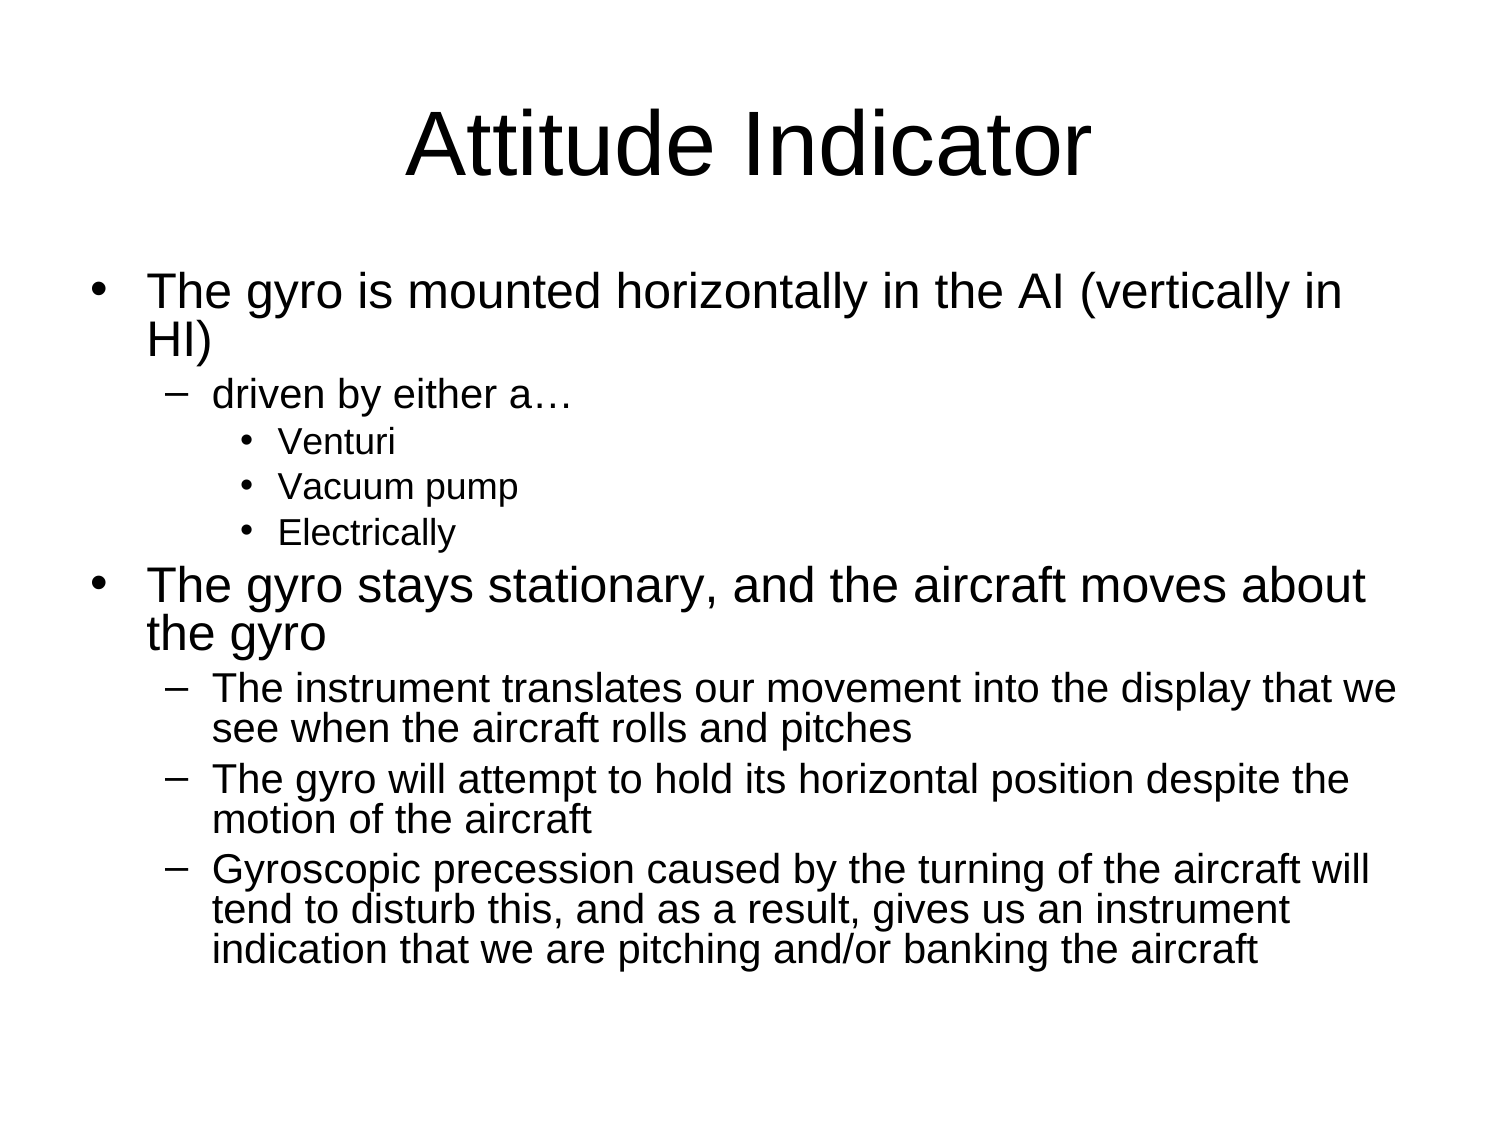

# Attitude Indicator
The gyro is mounted horizontally in the AI (vertically in HI)
driven by either a…
Venturi
Vacuum pump
Electrically
The gyro stays stationary, and the aircraft moves about the gyro
The instrument translates our movement into the display that we see when the aircraft rolls and pitches
The gyro will attempt to hold its horizontal position despite the motion of the aircraft
Gyroscopic precession caused by the turning of the aircraft will tend to disturb this, and as a result, gives us an instrument indication that we are pitching and/or banking the aircraft